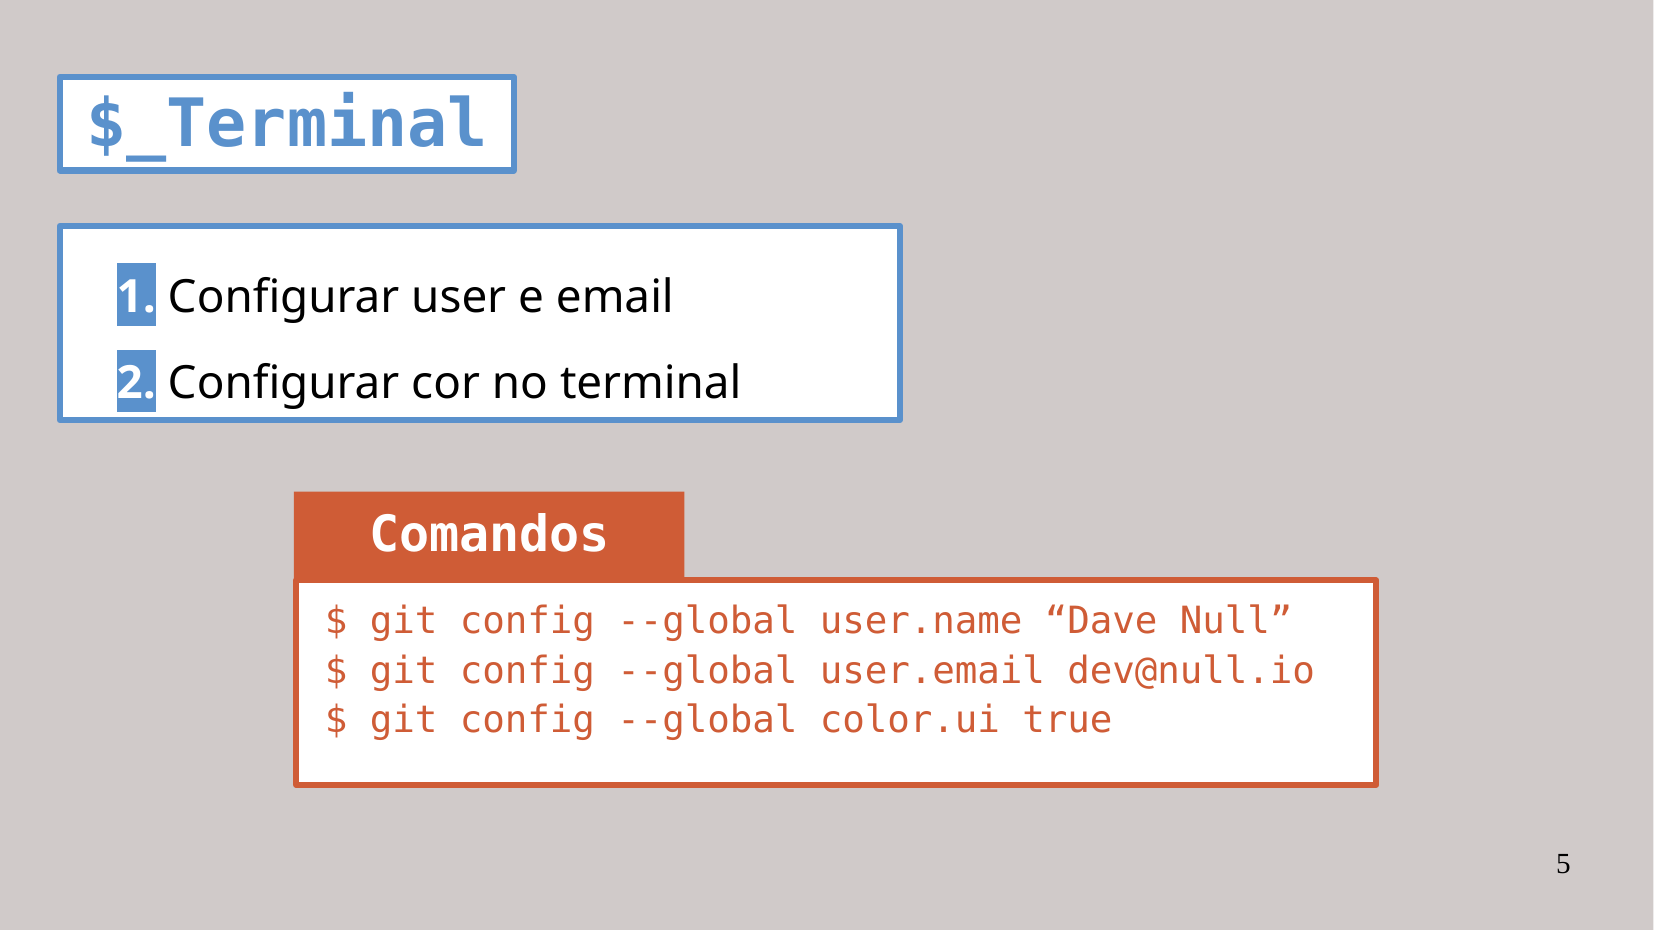

$_Terminal
1. Configurar user e email
2. Configurar cor no terminal
Comandos
$ git config --global user.name “Dave Null”
$ git config --global user.email dev@null.io
$ git config --global color.ui true
5